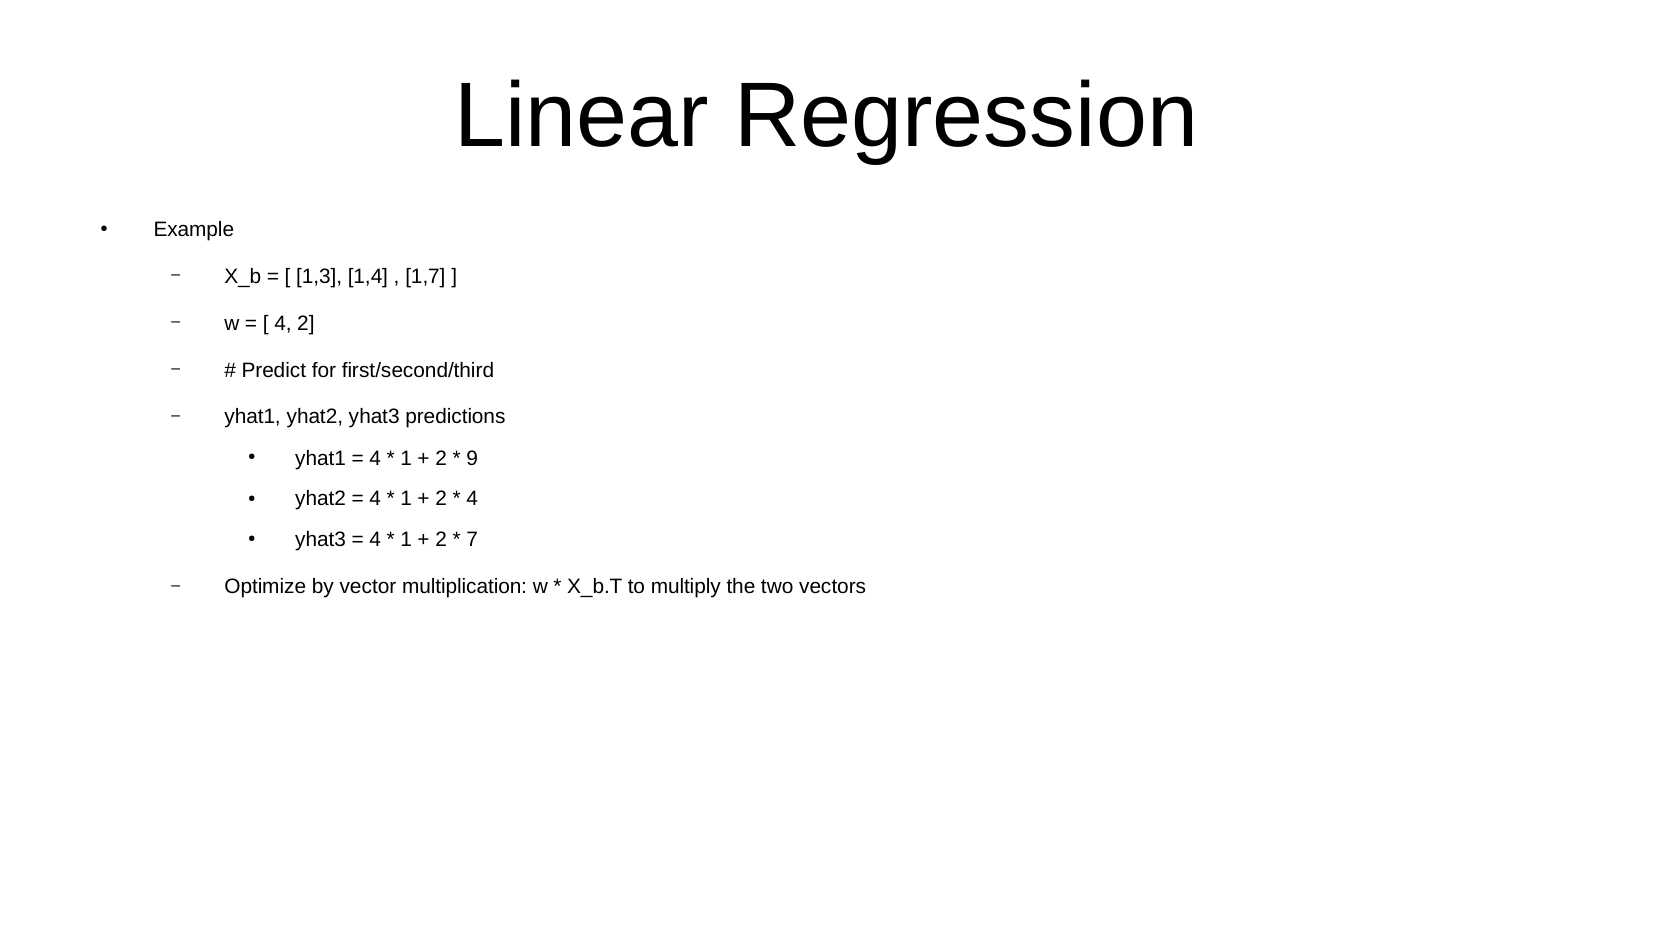

# Linear Regression
Example
X_b = [ [1,3], [1,4] , [1,7] ]
w = [ 4, 2]
# Predict for first/second/third
yhat1, yhat2, yhat3 predictions
yhat1 = 4 * 1 + 2 * 9
yhat2 = 4 * 1 + 2 * 4
yhat3 = 4 * 1 + 2 * 7
Optimize by vector multiplication: w * X_b.T to multiply the two vectors